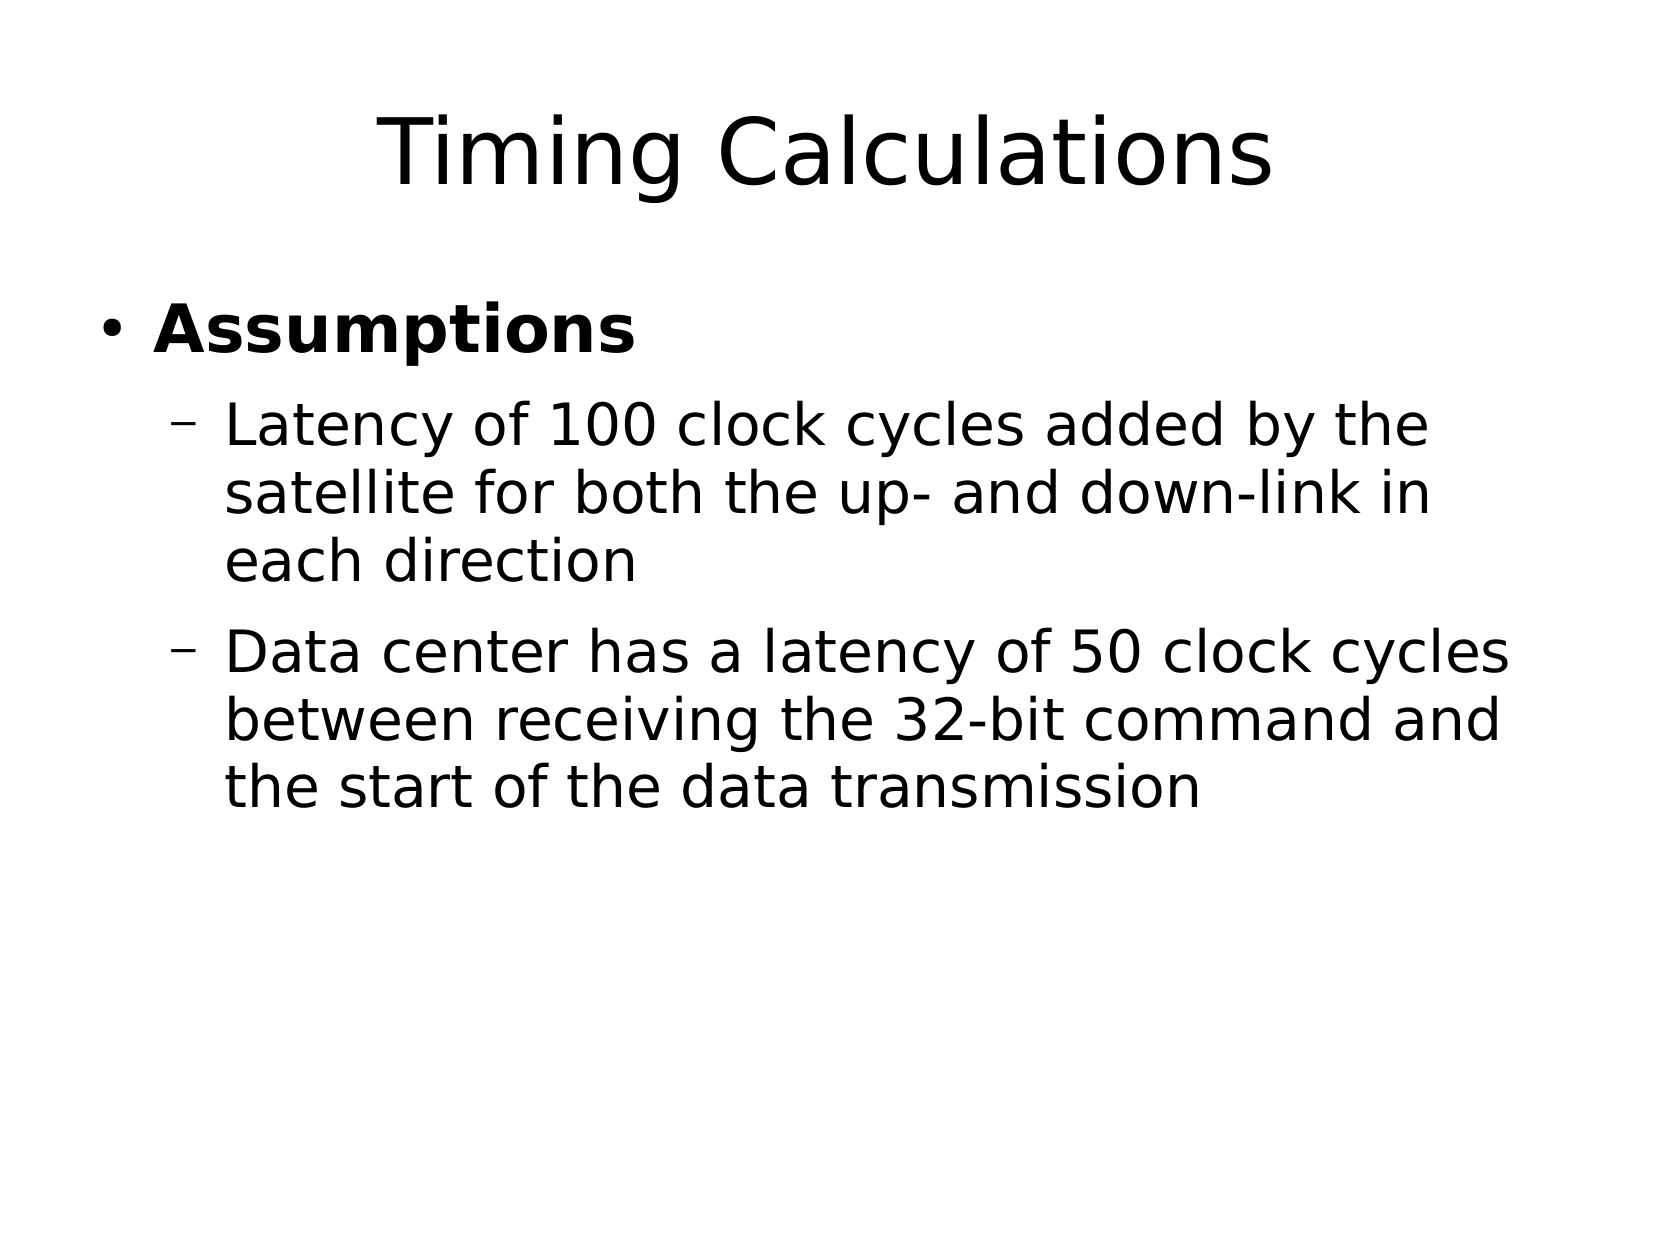

# Timing Calculations
Assumptions
Latency of 100 clock cycles added by the satellite for both the up- and down-link in each direction
Data center has a latency of 50 clock cycles between receiving the 32-bit command and the start of the data transmission